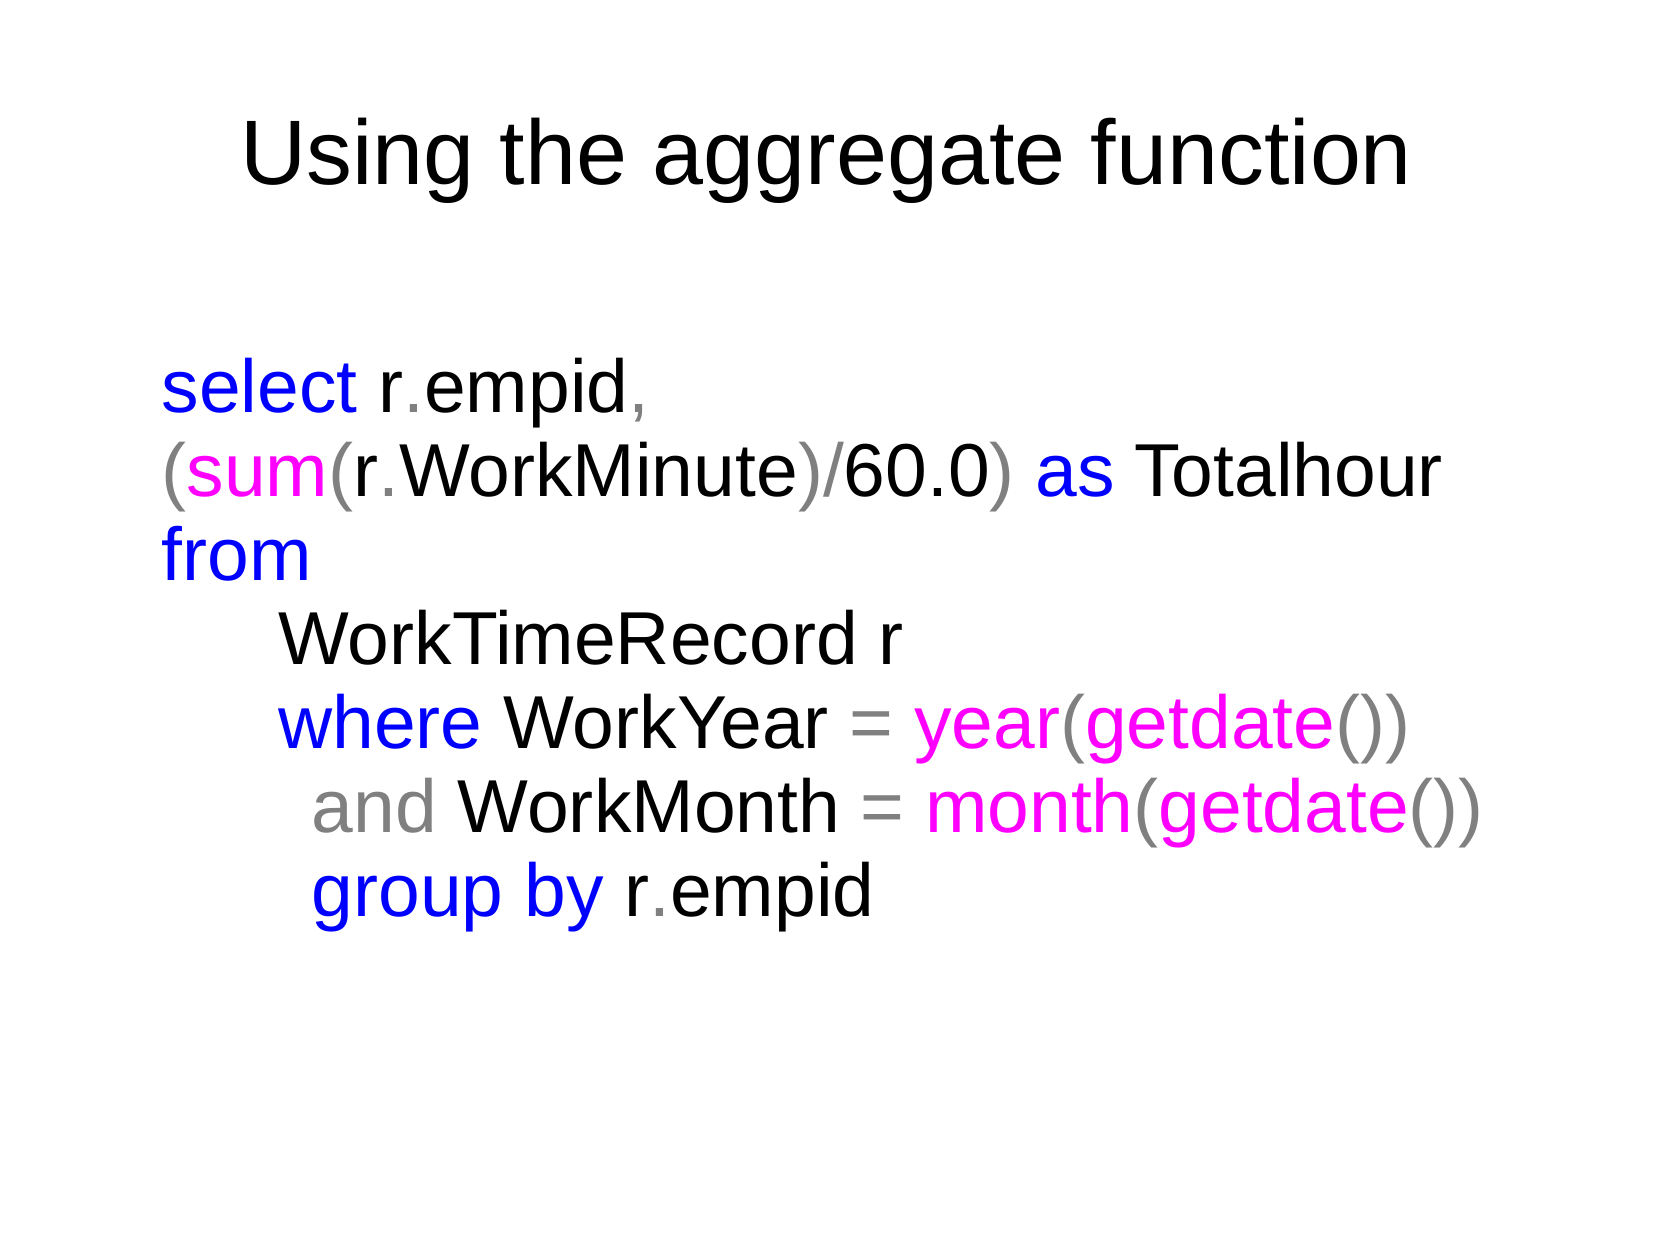

# Using the aggregate function
select r.empid, (sum(r.WorkMinute)/60.0) as Totalhour from
	 WorkTimeRecord r
	 where WorkYear = year(getdate())
		and WorkMonth = month(getdate())
		group by r.empid